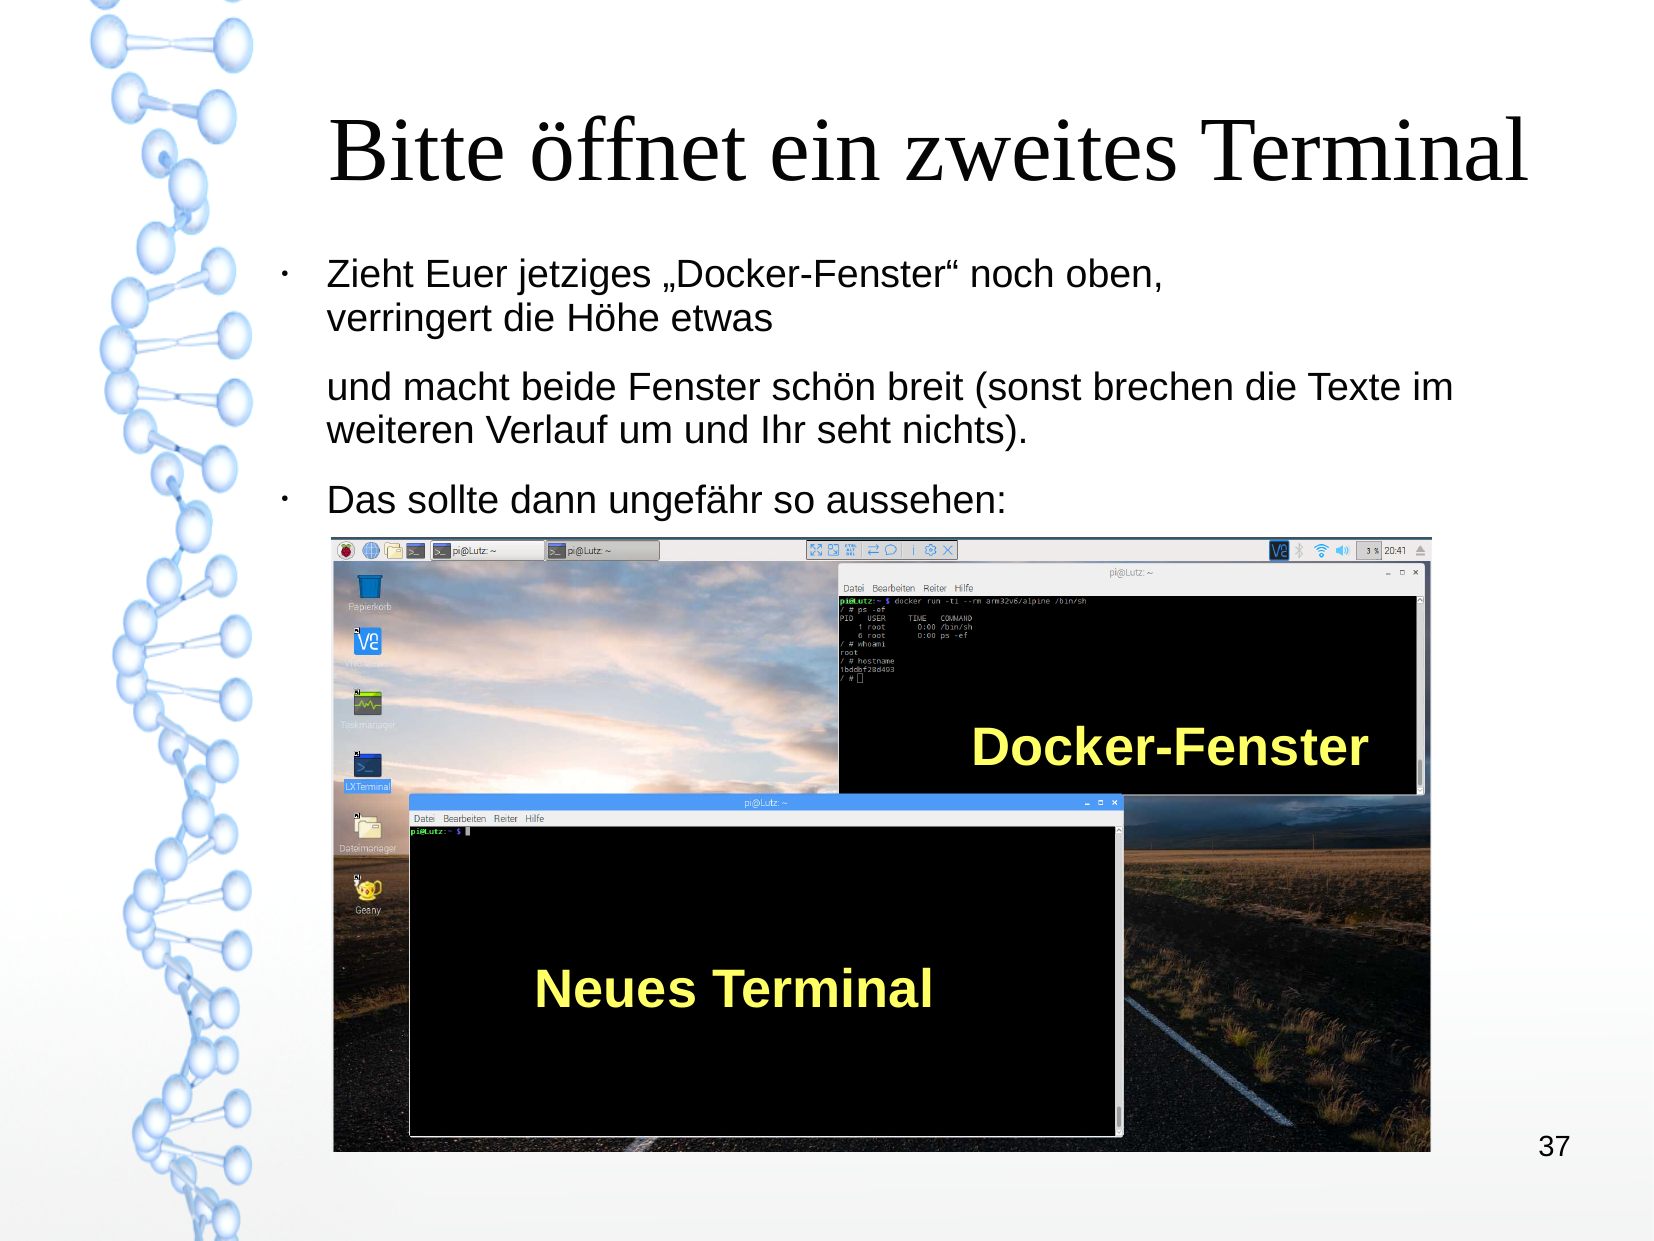

# Bitte öffnet ein zweites Terminal
Zieht Euer jetziges „Docker-Fenster“ noch oben,
verringert die Höhe etwas
und macht beide Fenster schön breit (sonst brechen die Texte im weiteren Verlauf um und Ihr seht nichts).
Das sollte dann ungefähr so aussehen:
Docker-Fenster
Neues Terminal
37